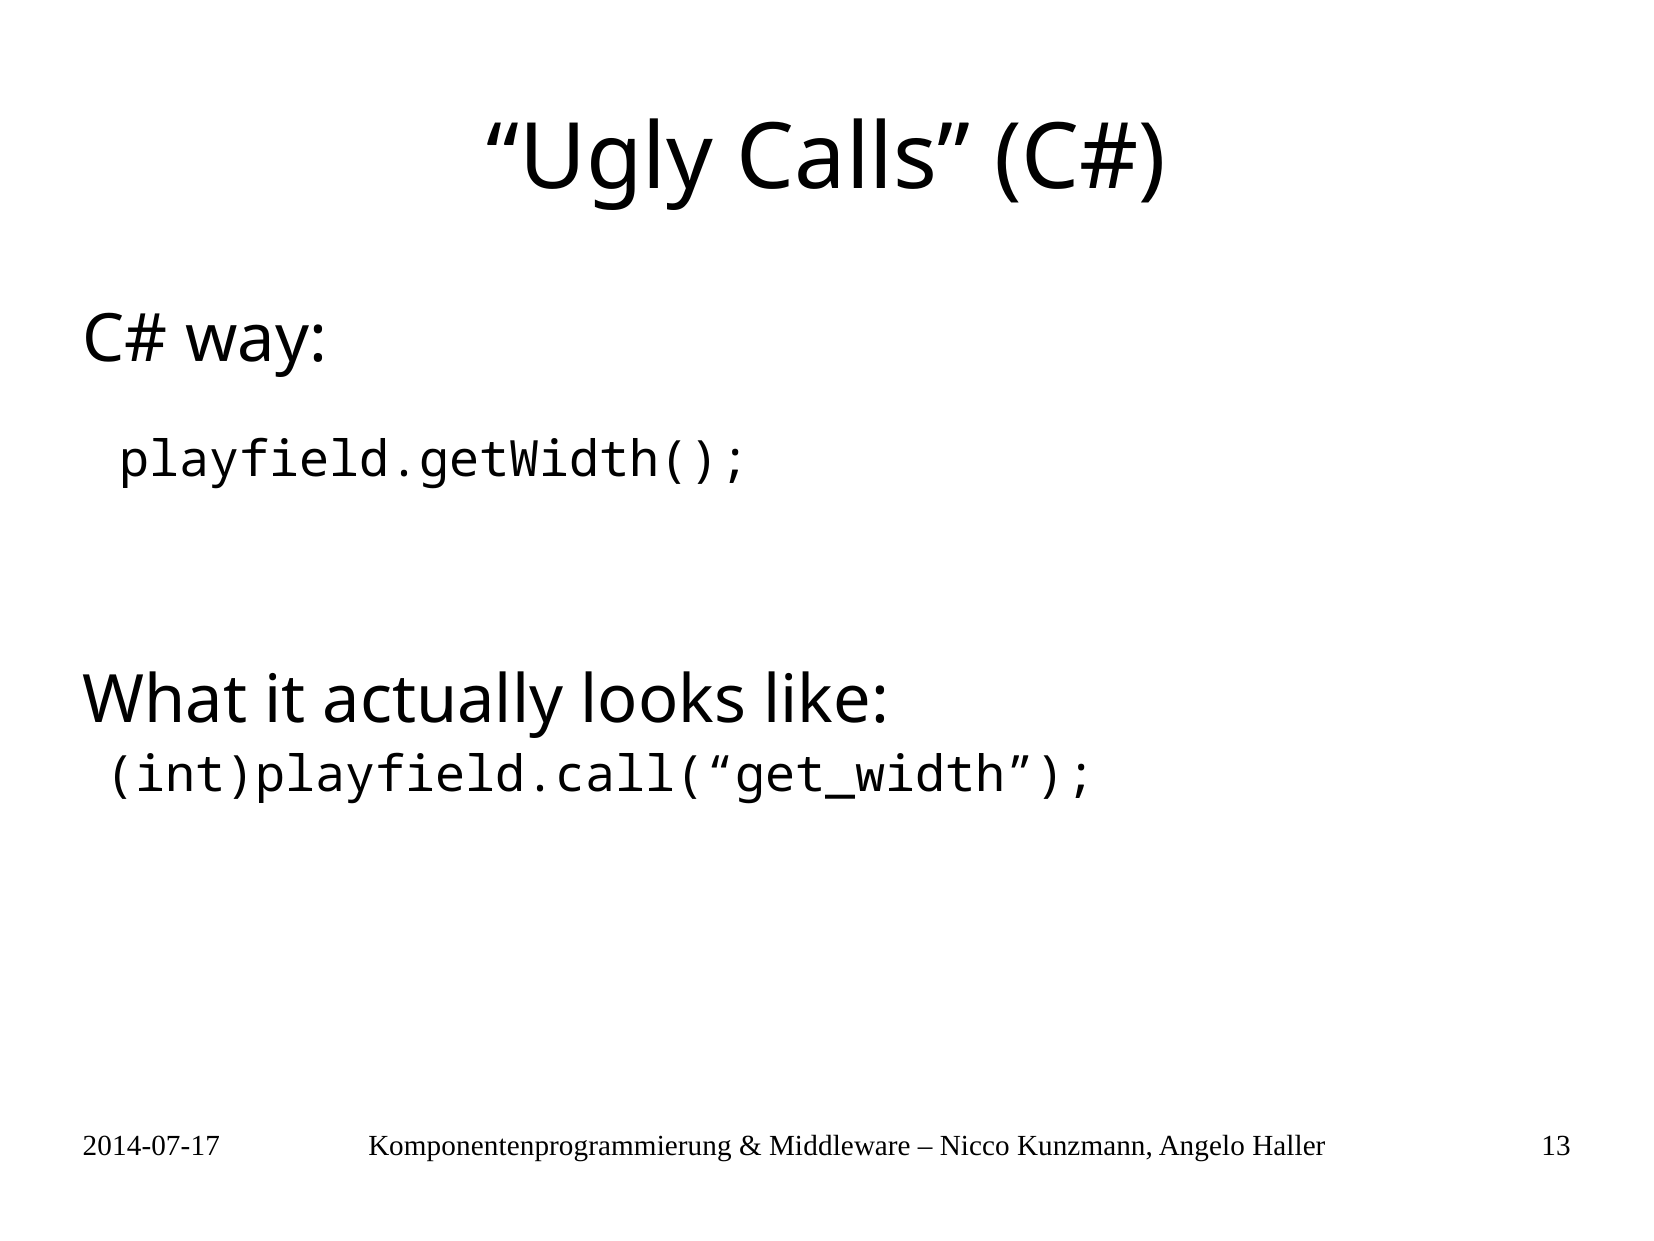

# “Ugly Calls” (C#)
C# way:
What it actually looks like:
playfield.getWidth();
(int)playfield.call(“get_width”);
2014-07-17
Komponentenprogrammierung & Middleware – Nicco Kunzmann, Angelo Haller
13